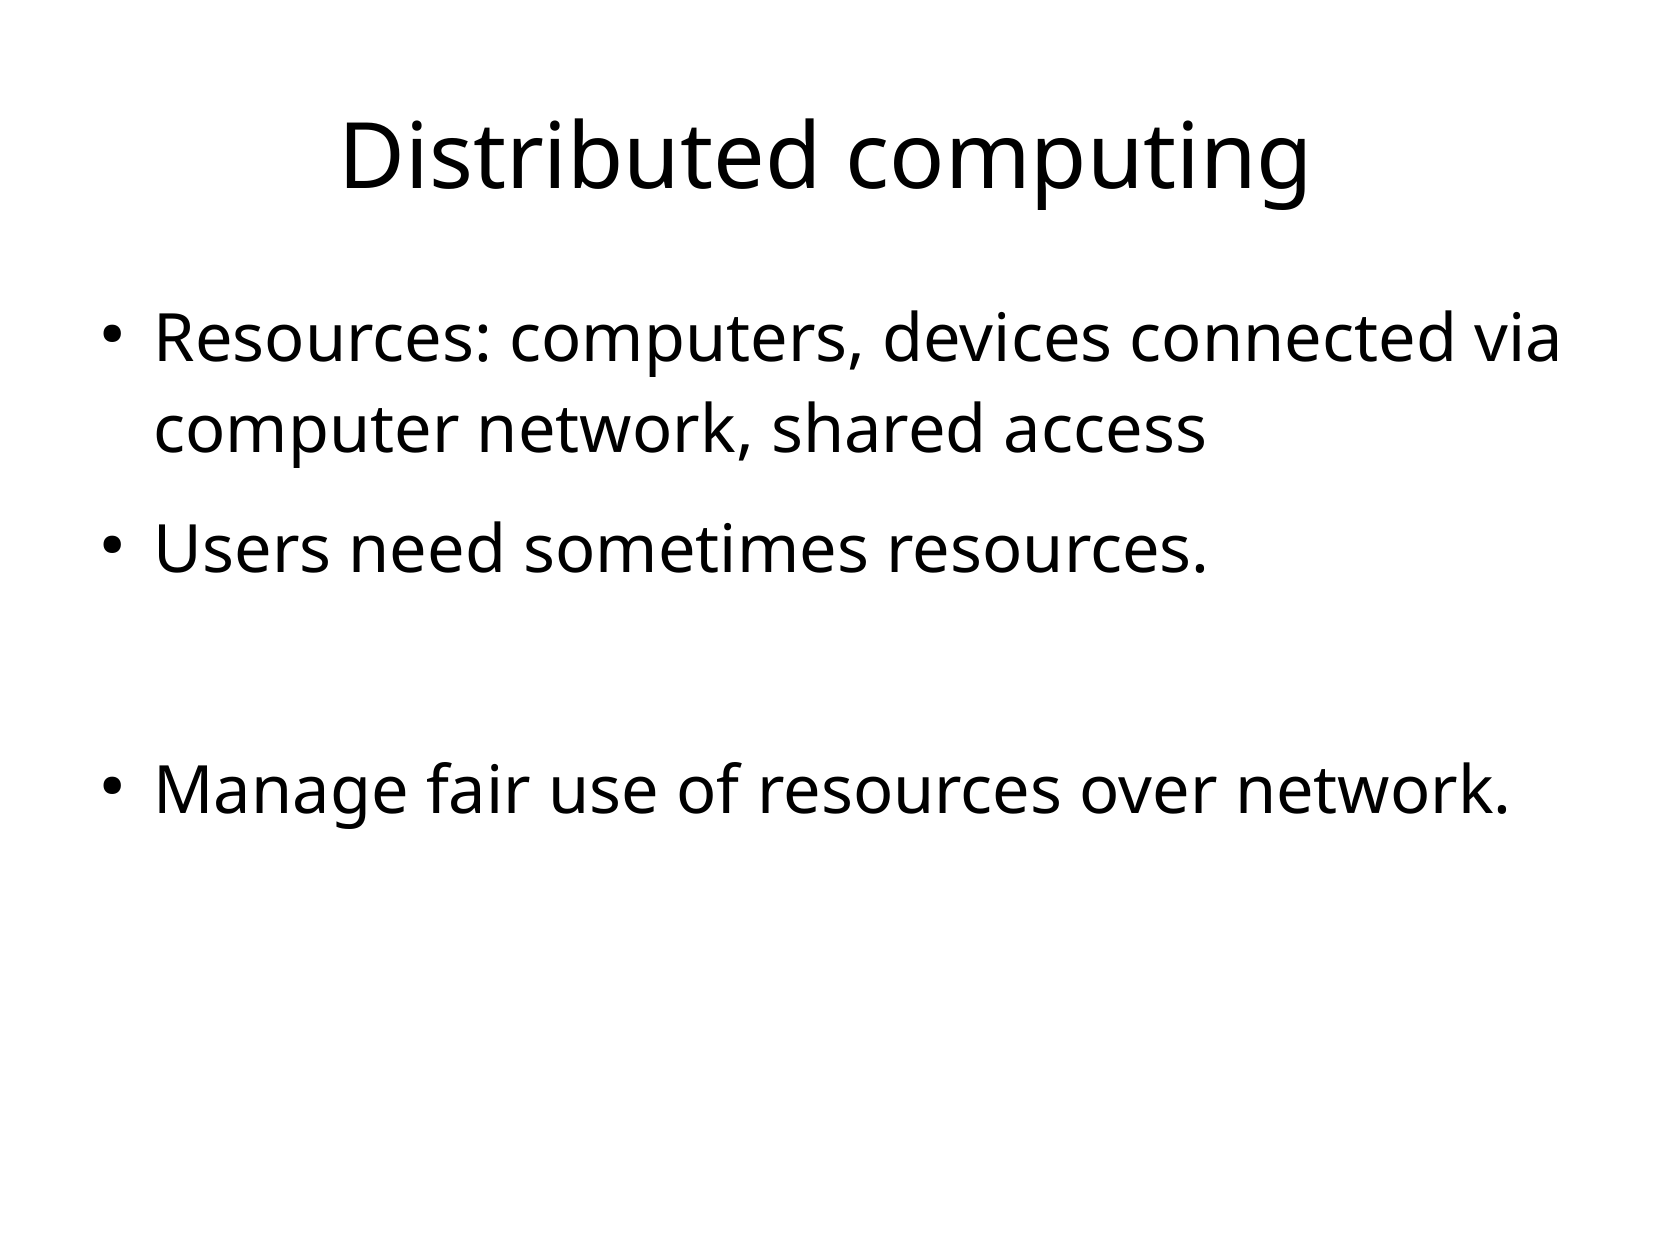

# Distributed computing
Resources: computers, devices connected via computer network, shared access
Users need sometimes resources.
Manage fair use of resources over network.